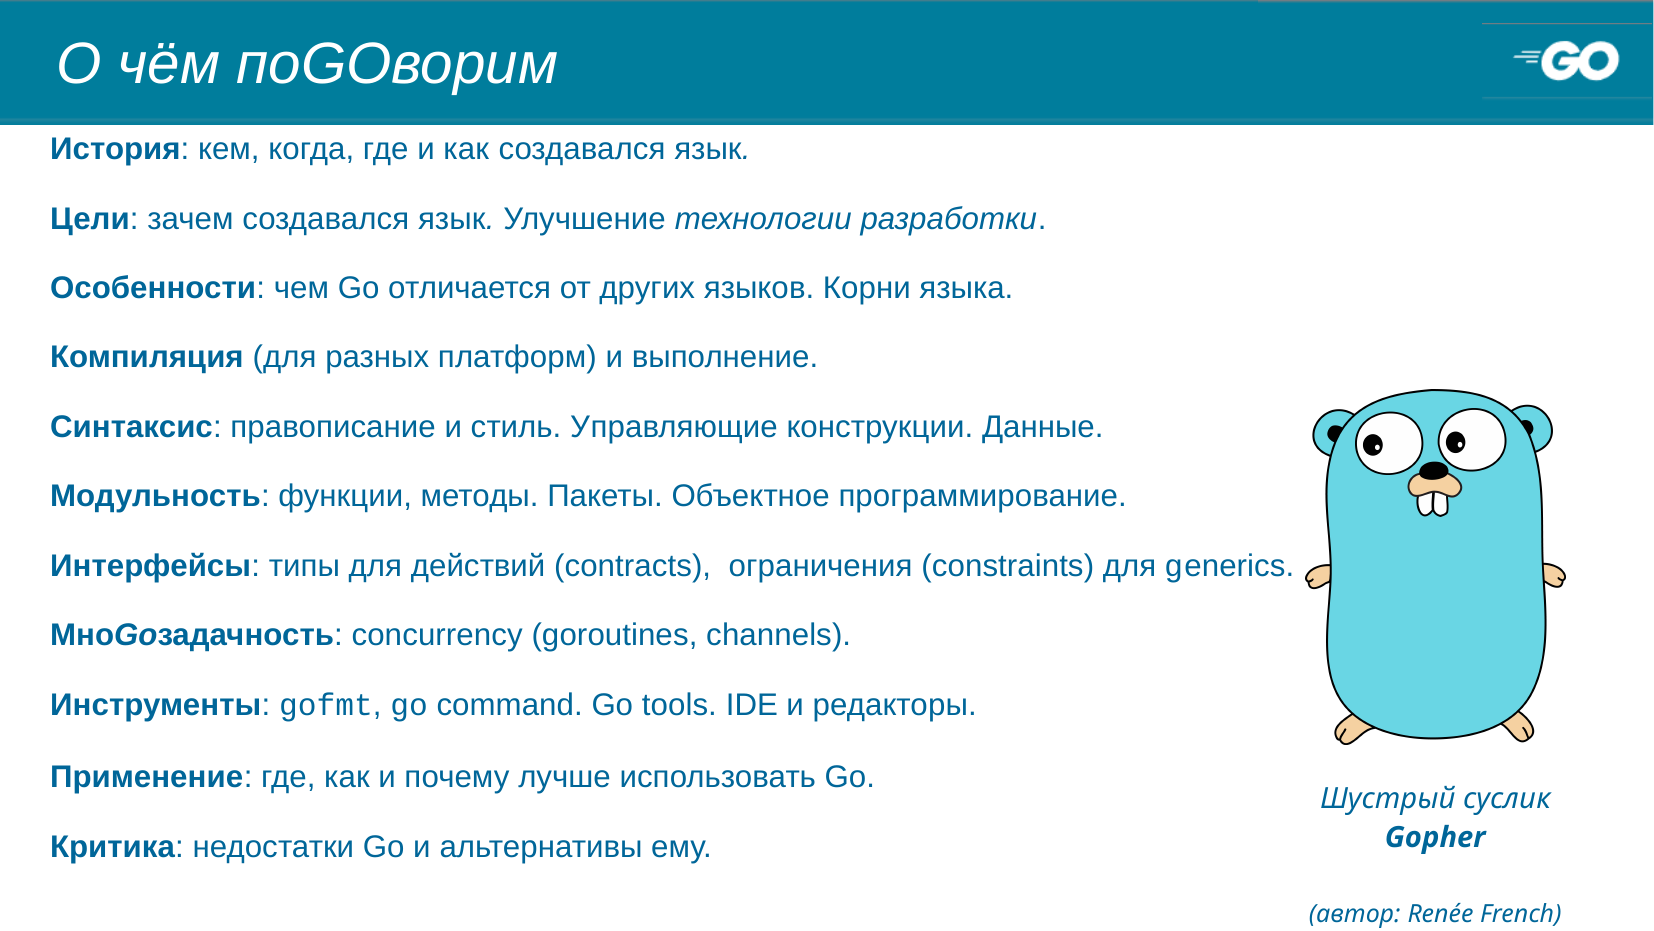

О чём поGOворим
История: кем, когда, где и как создавался язык.
Цели: зачем создавался язык. Улучшение технологии разработки.
Особенности: чем Go отличается от других языков. Корни языка.
Компиляция (для разных платформ) и выполнение.
Синтаксис: правописание и стиль. Управляющие конструкции. Данные.
Модульность: функции, методы. Пакеты. Объектное программирование.
Интерфейсы: типы для действий (contracts), ограничения (constraints) для generics.
МноGoзадачность: concurrency (goroutines, channels).
Инструменты: gofmt, go command. Go tools. IDE и редакторы.
Применение: где, как и почему лучше использовать Go.
Критика: недостатки Go и альтернативы ему.
Шустрый суслик
Gopher
(автор: Renée French)